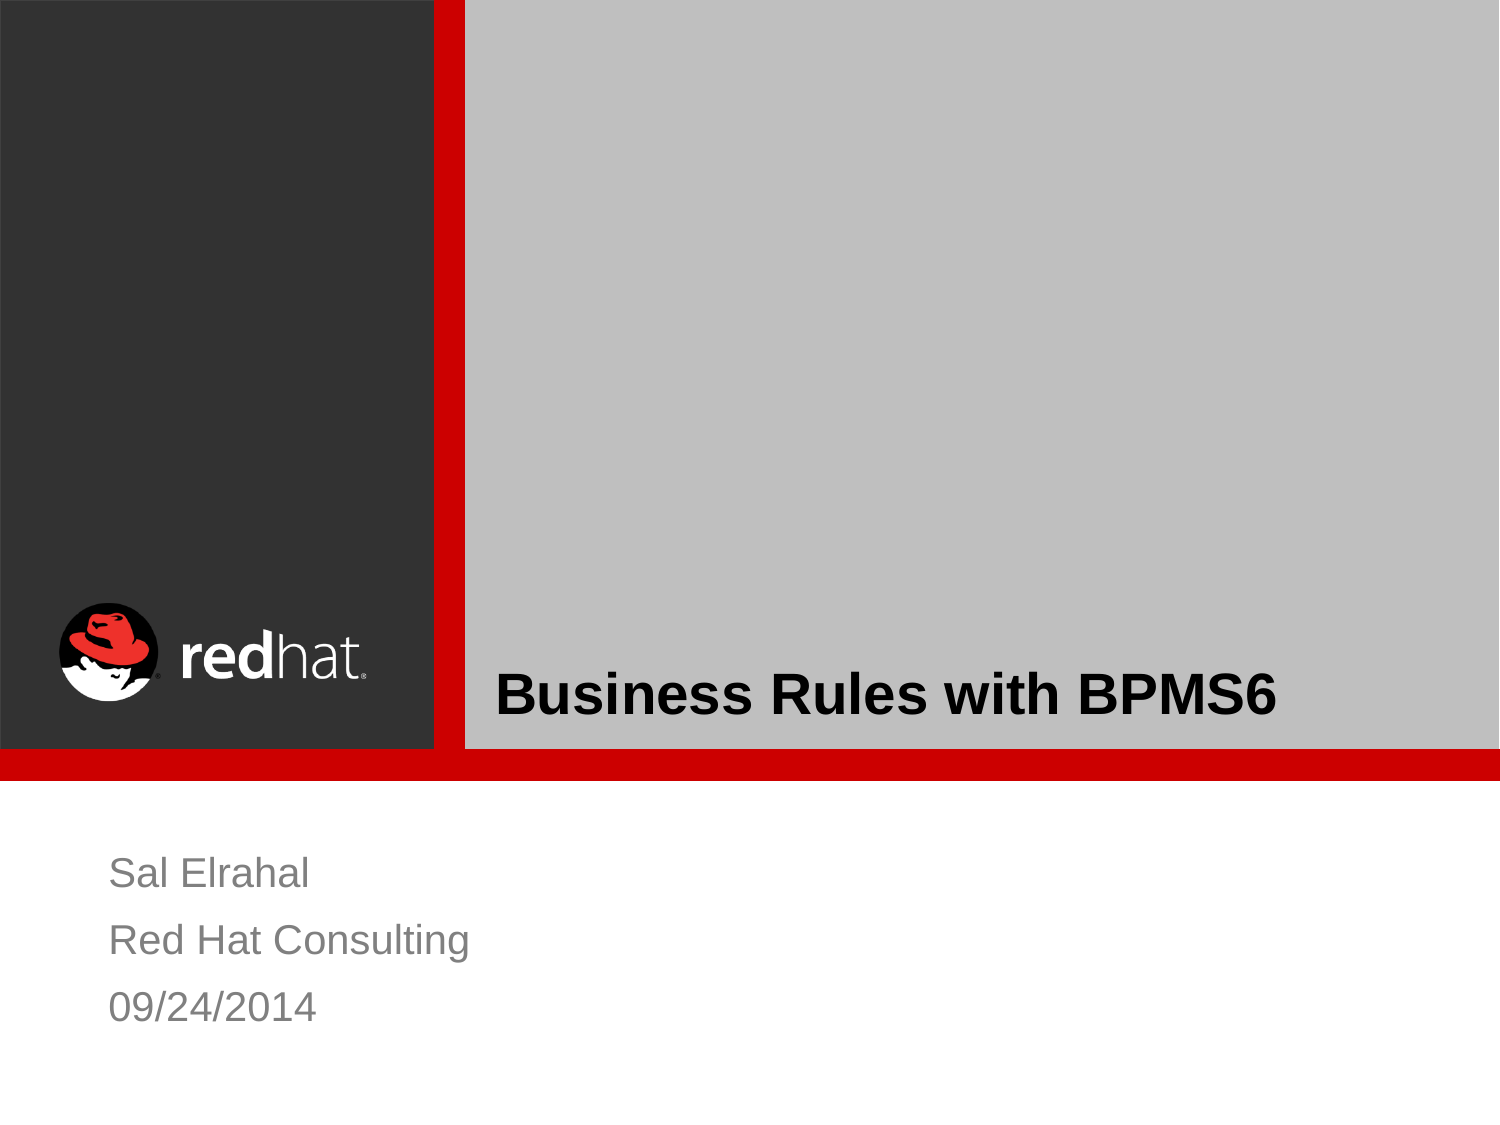

Business Rules with BPMS6
# Sal Elrahal
Red Hat Consulting
09/24/2014